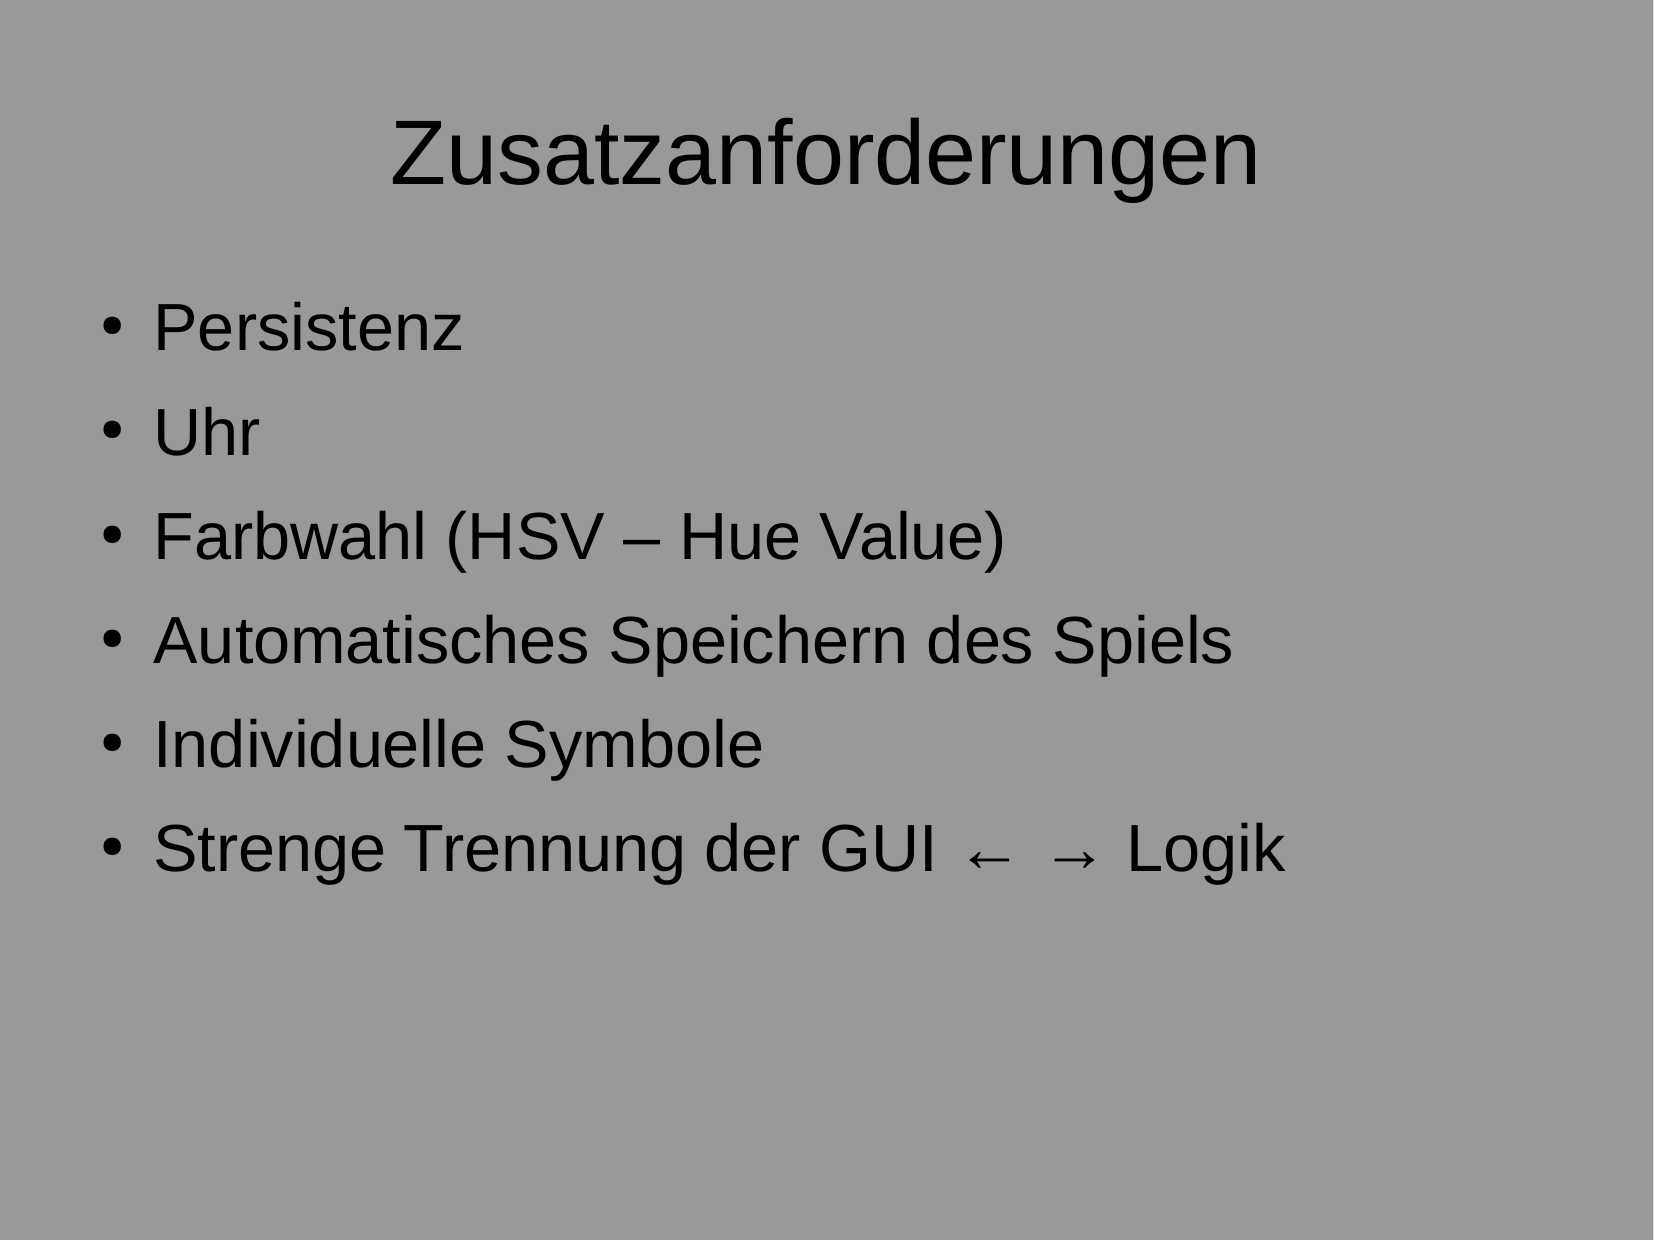

# Zusatzanforderungen
Persistenz
Uhr
Farbwahl (HSV – Hue Value)
Automatisches Speichern des Spiels
Individuelle Symbole
Strenge Trennung der GUI ← → Logik